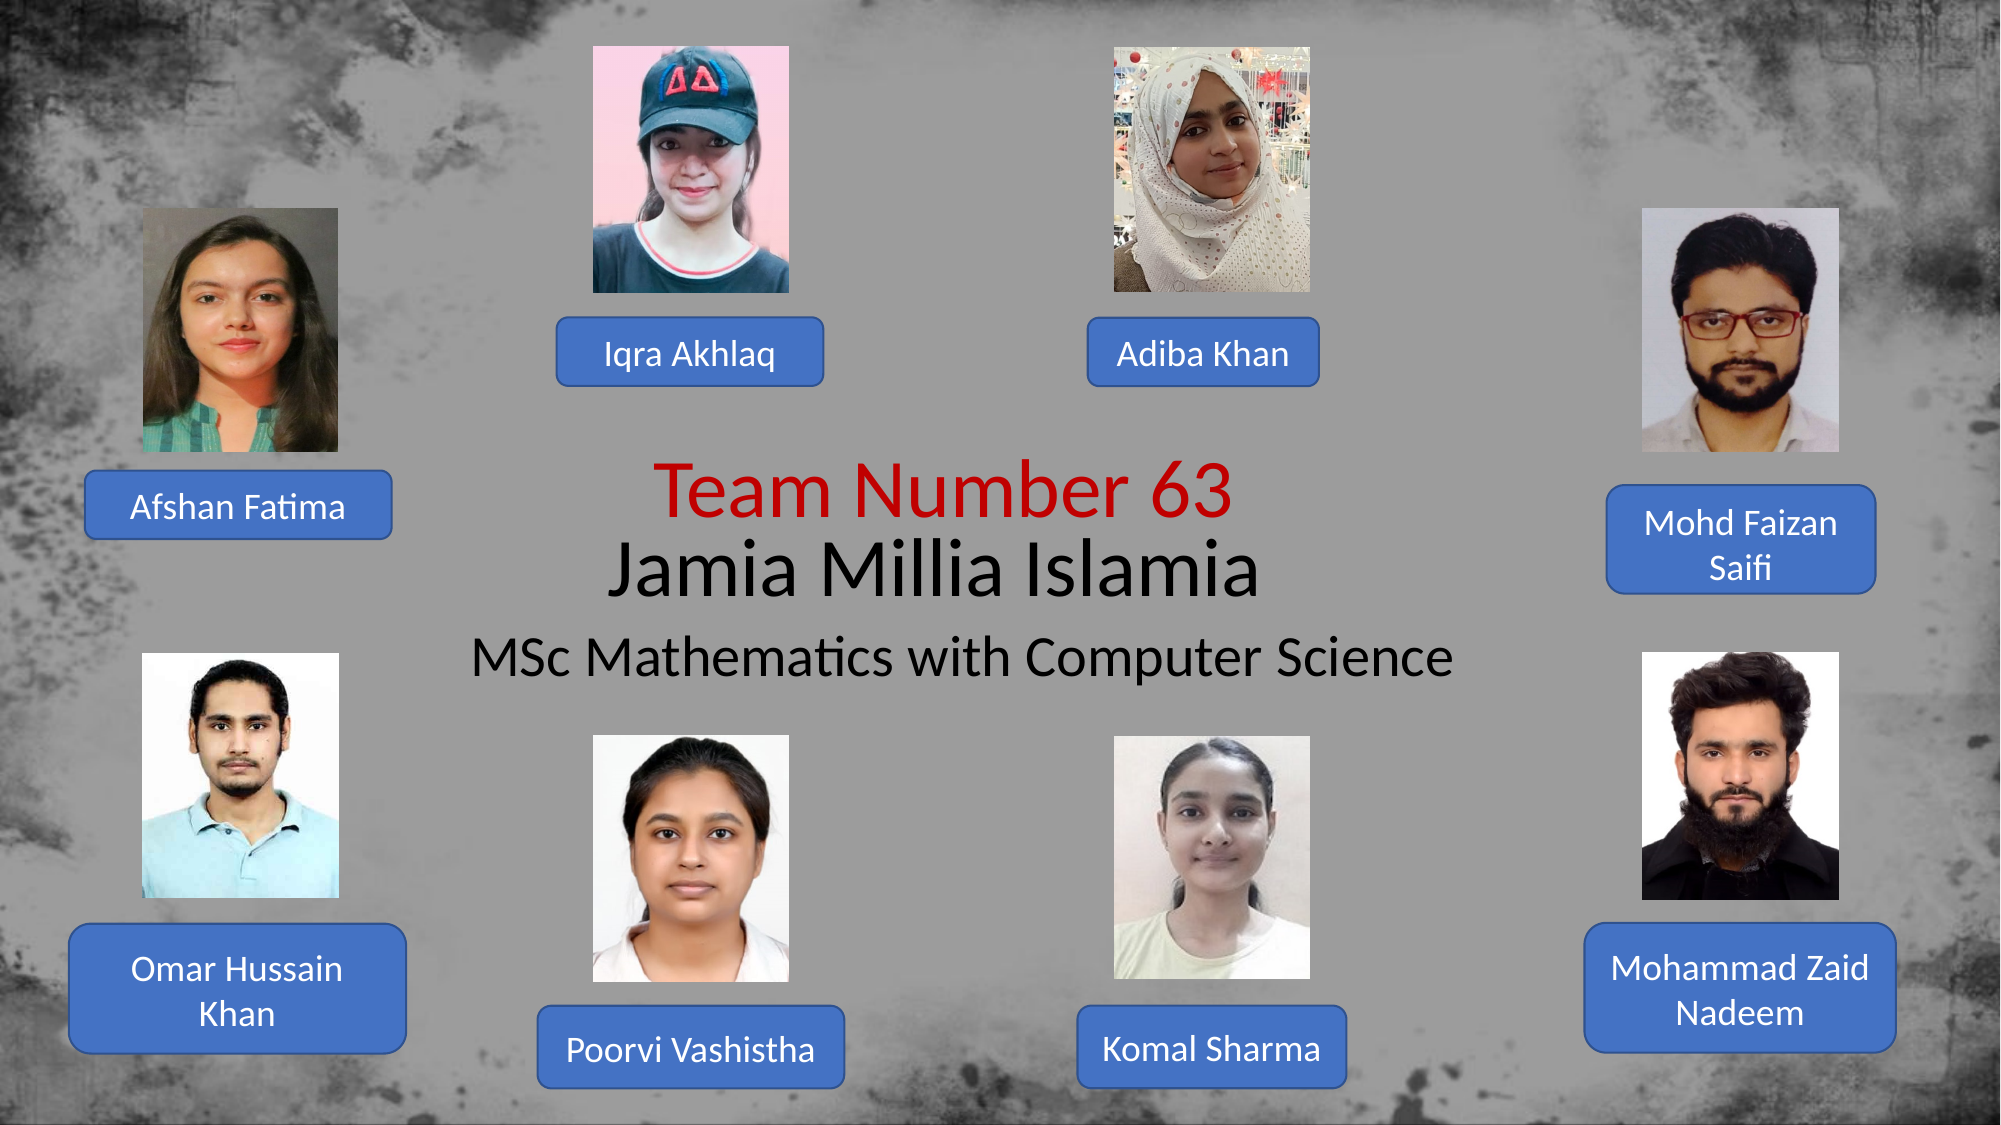

Iqra Akhlaq
Adiba Khan
Team Number 63
Afshan Fatima
Mohd Faizan Saifi
Jamia Millia Islamia
MSc Mathematics with Computer Science
Mohammad Zaid Nadeem
Omar Hussain Khan
Komal Sharma
Poorvi Vashistha